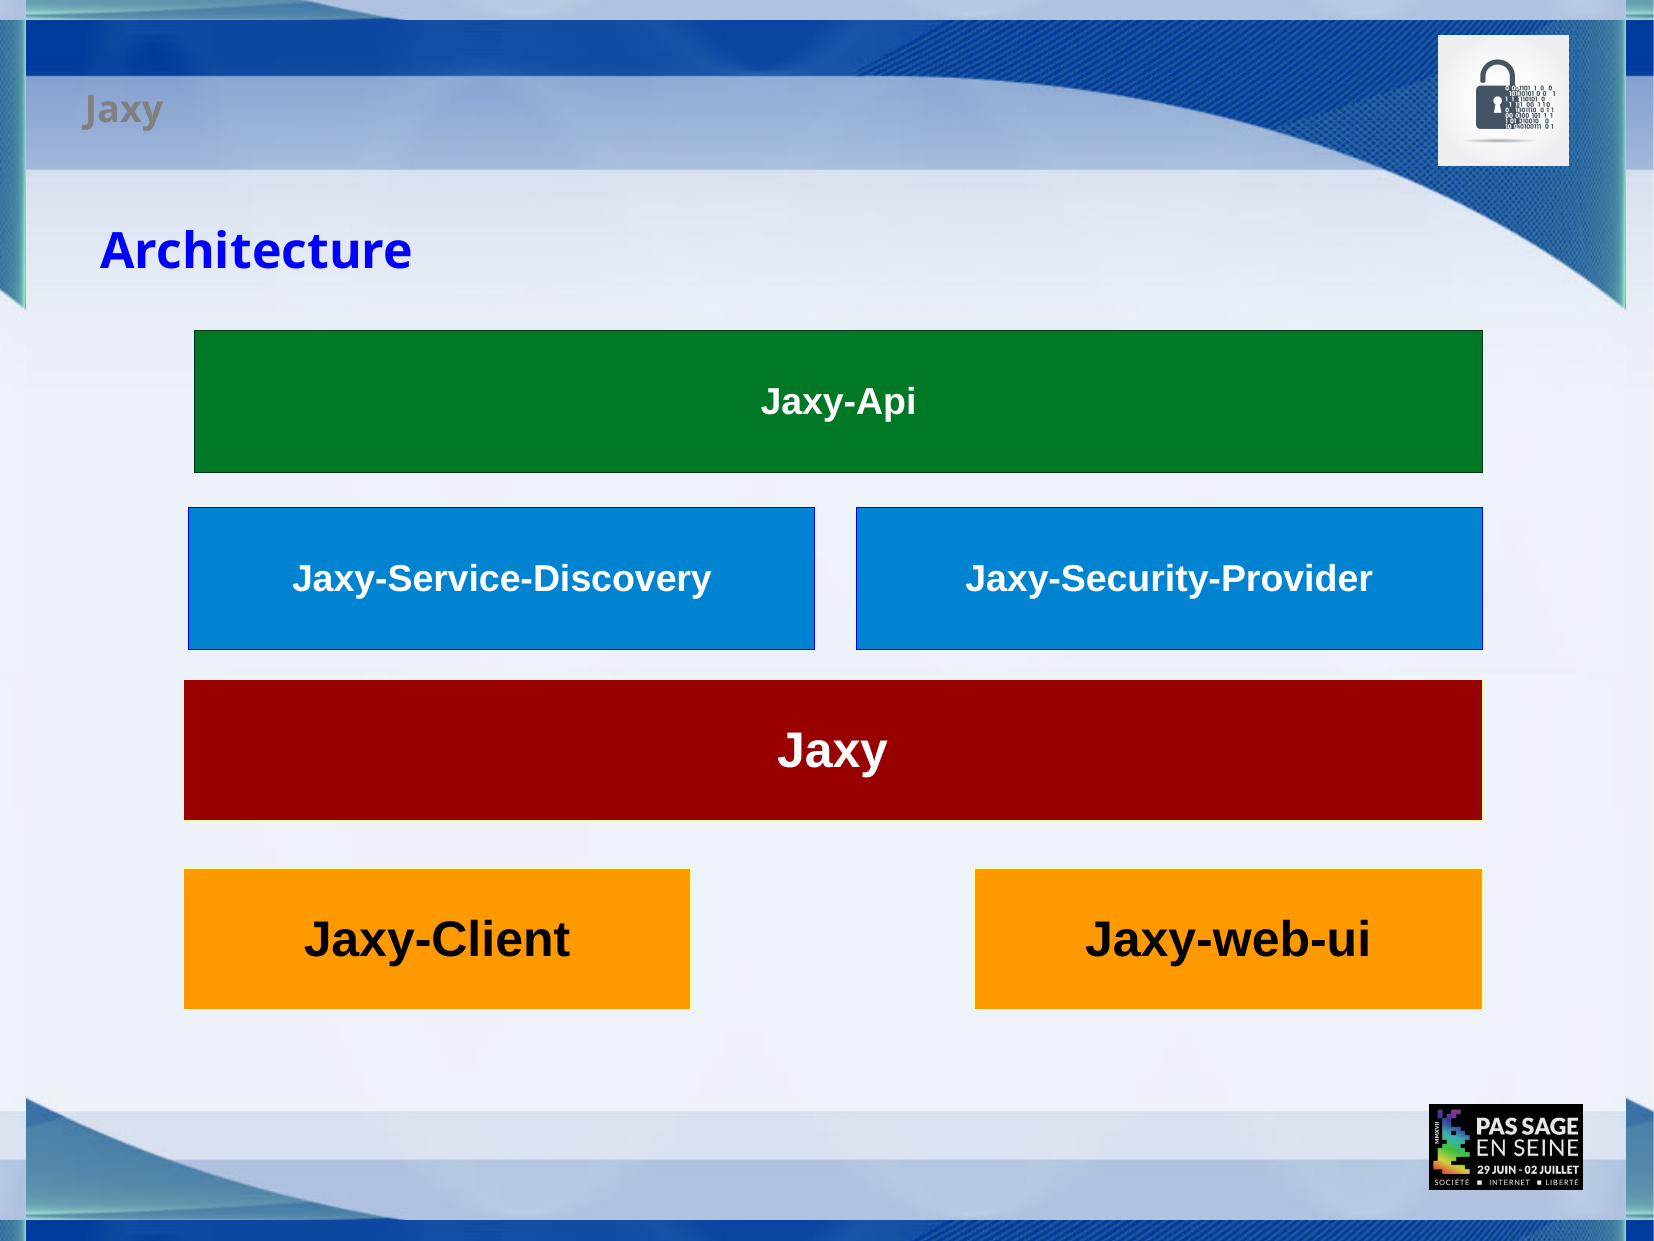

# Jaxy
Architecture
Jaxy-Api
Jaxy-Service-Discovery
Jaxy-Security-Provider
Jaxy
Jaxy-Client
Jaxy-web-ui